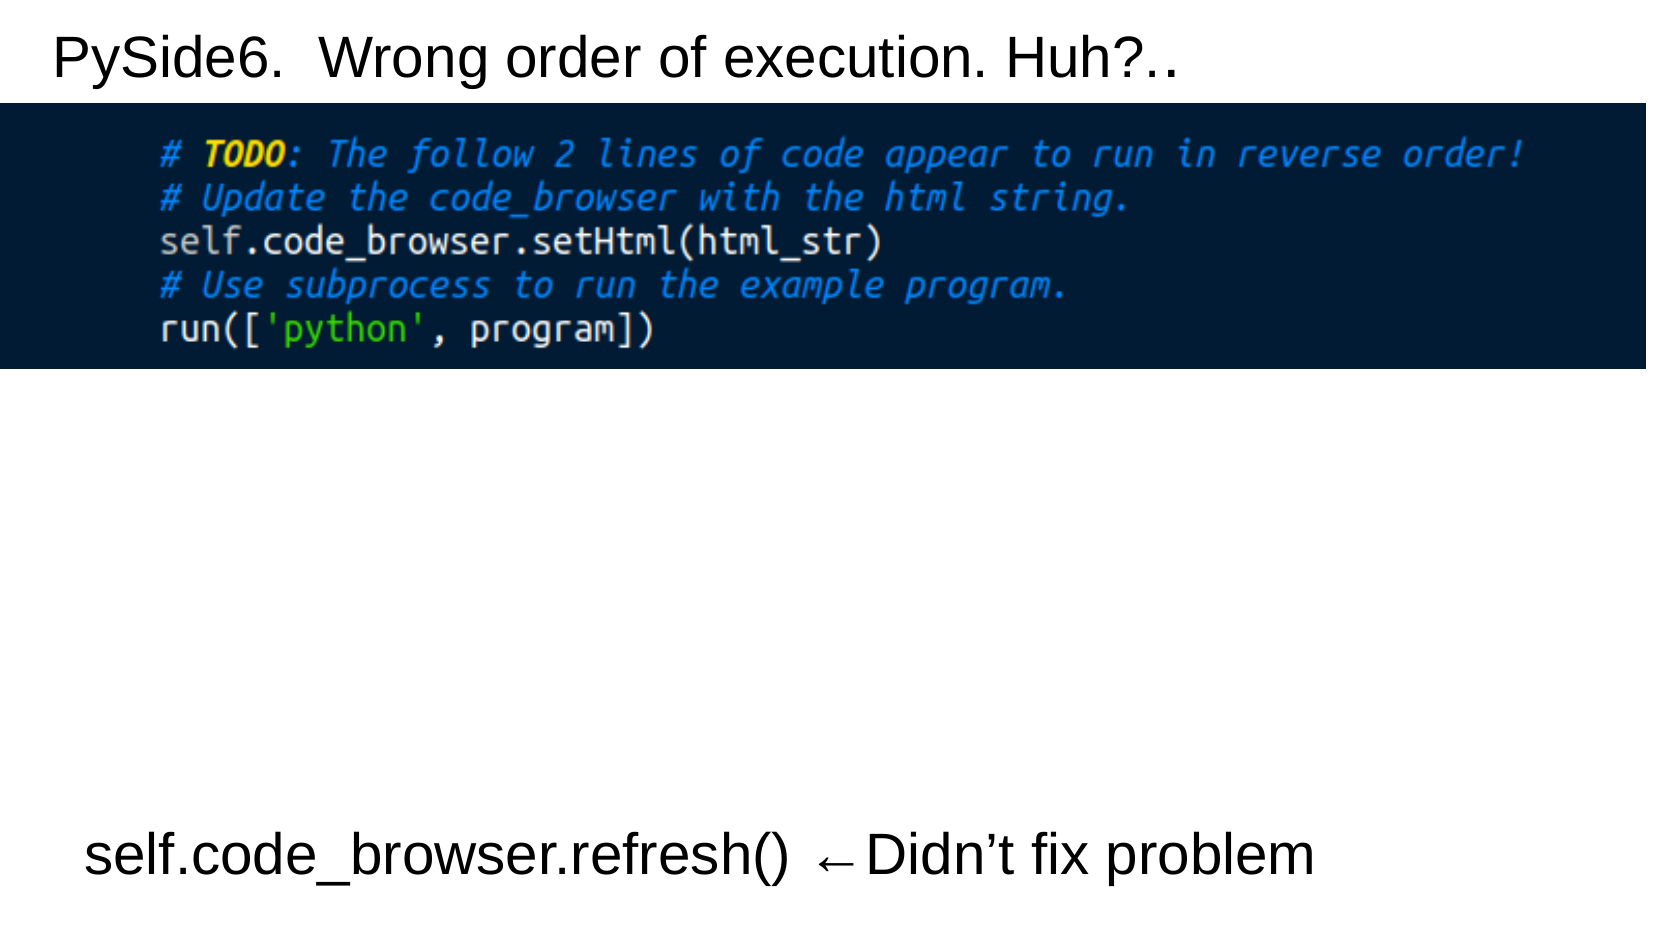

PySide6. Wrong order of execution. Huh?..
self.code_browser.refresh() ←Didn’t fix problem